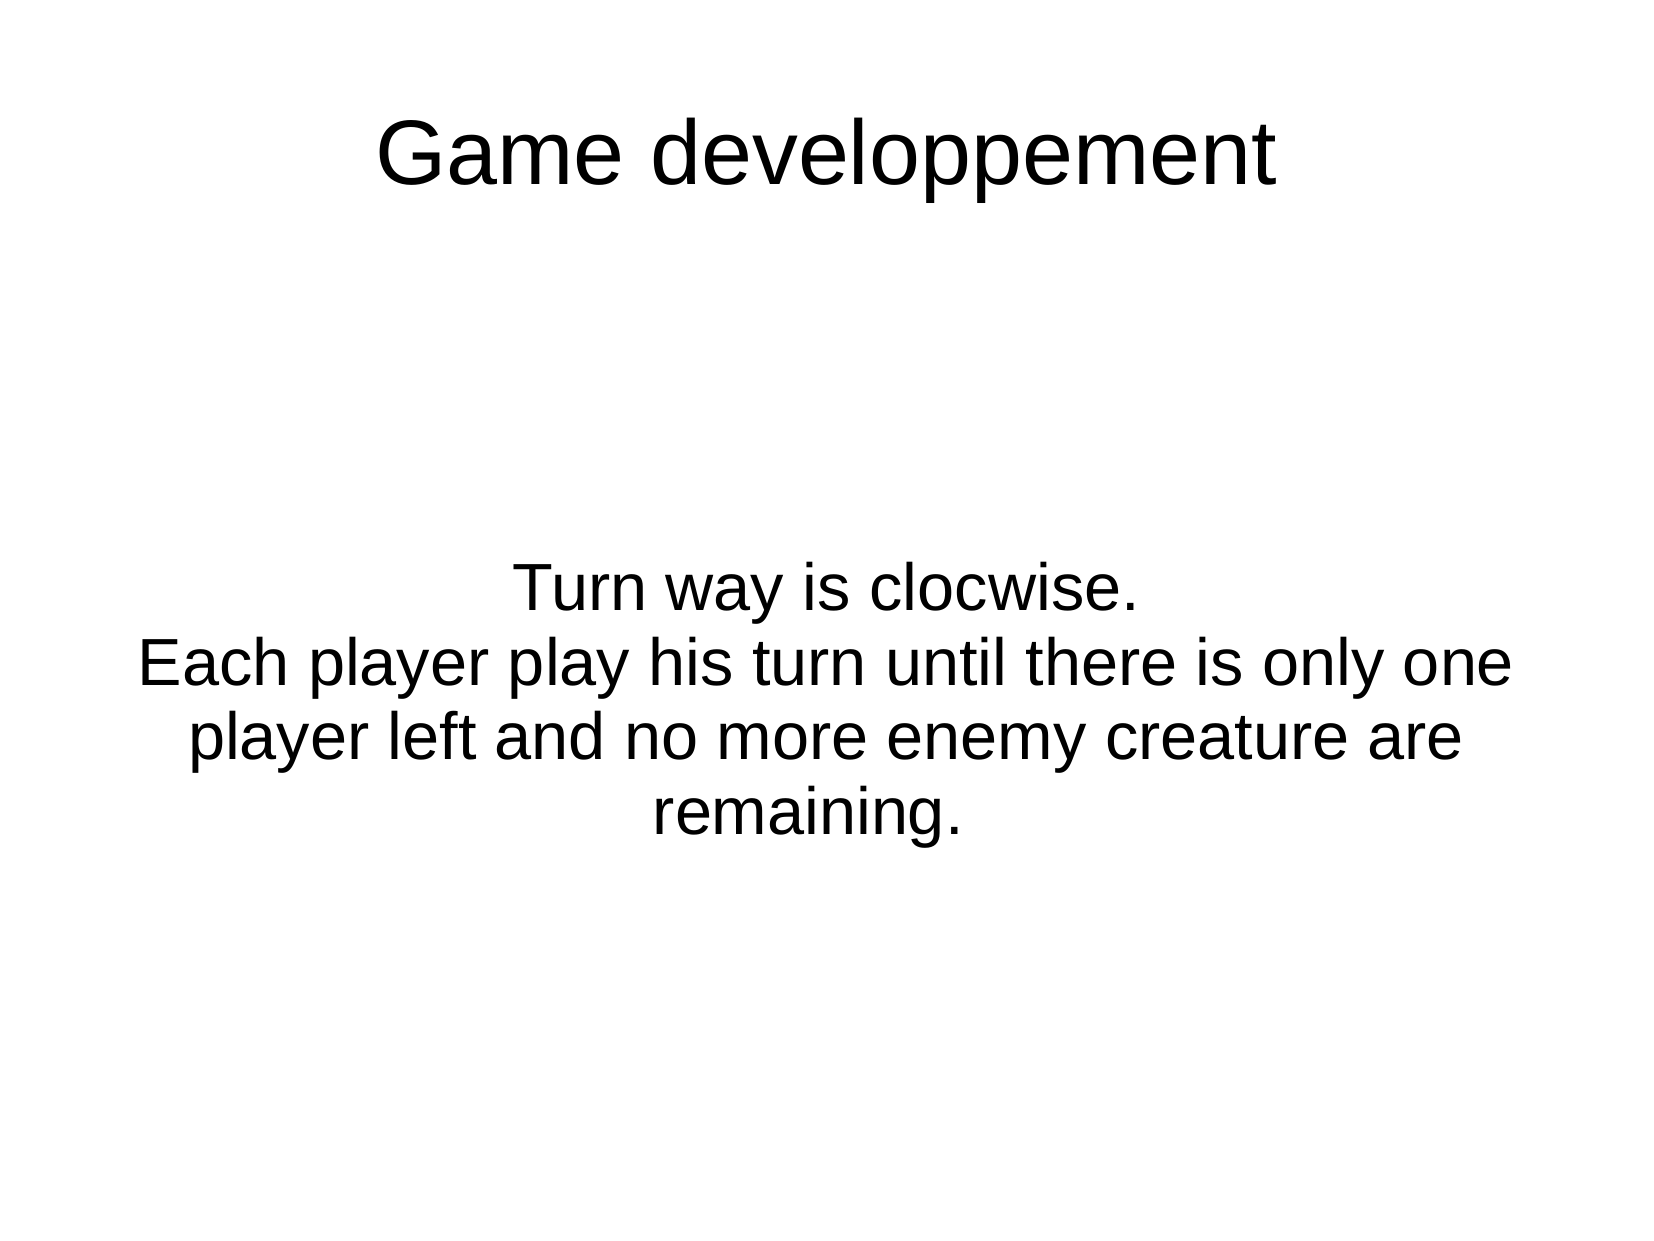

# Game developpement
Turn way is clocwise.
Each player play his turn until there is only one player left and no more enemy creature are remaining.